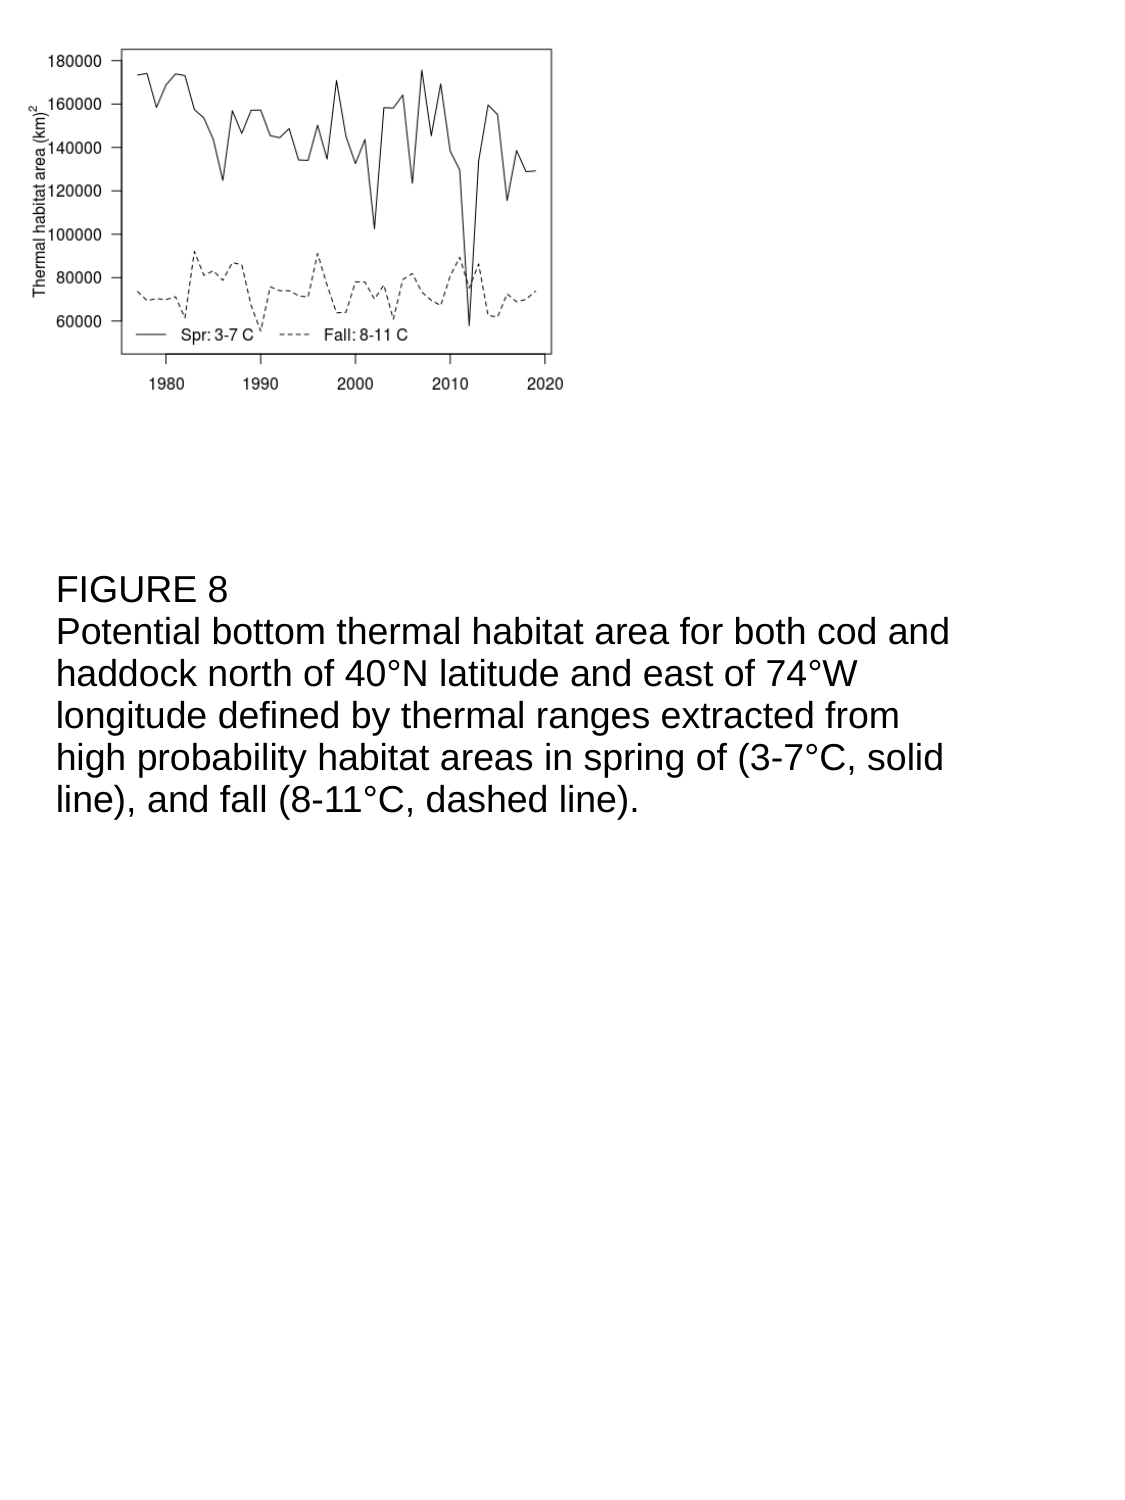

FIGURE 8
Potential bottom thermal habitat area for both cod and haddock north of 40°N latitude and east of 74°W longitude defined by thermal ranges extracted from high probability habitat areas in spring of (3-7°C, solid line), and fall (8-11°C, dashed line).